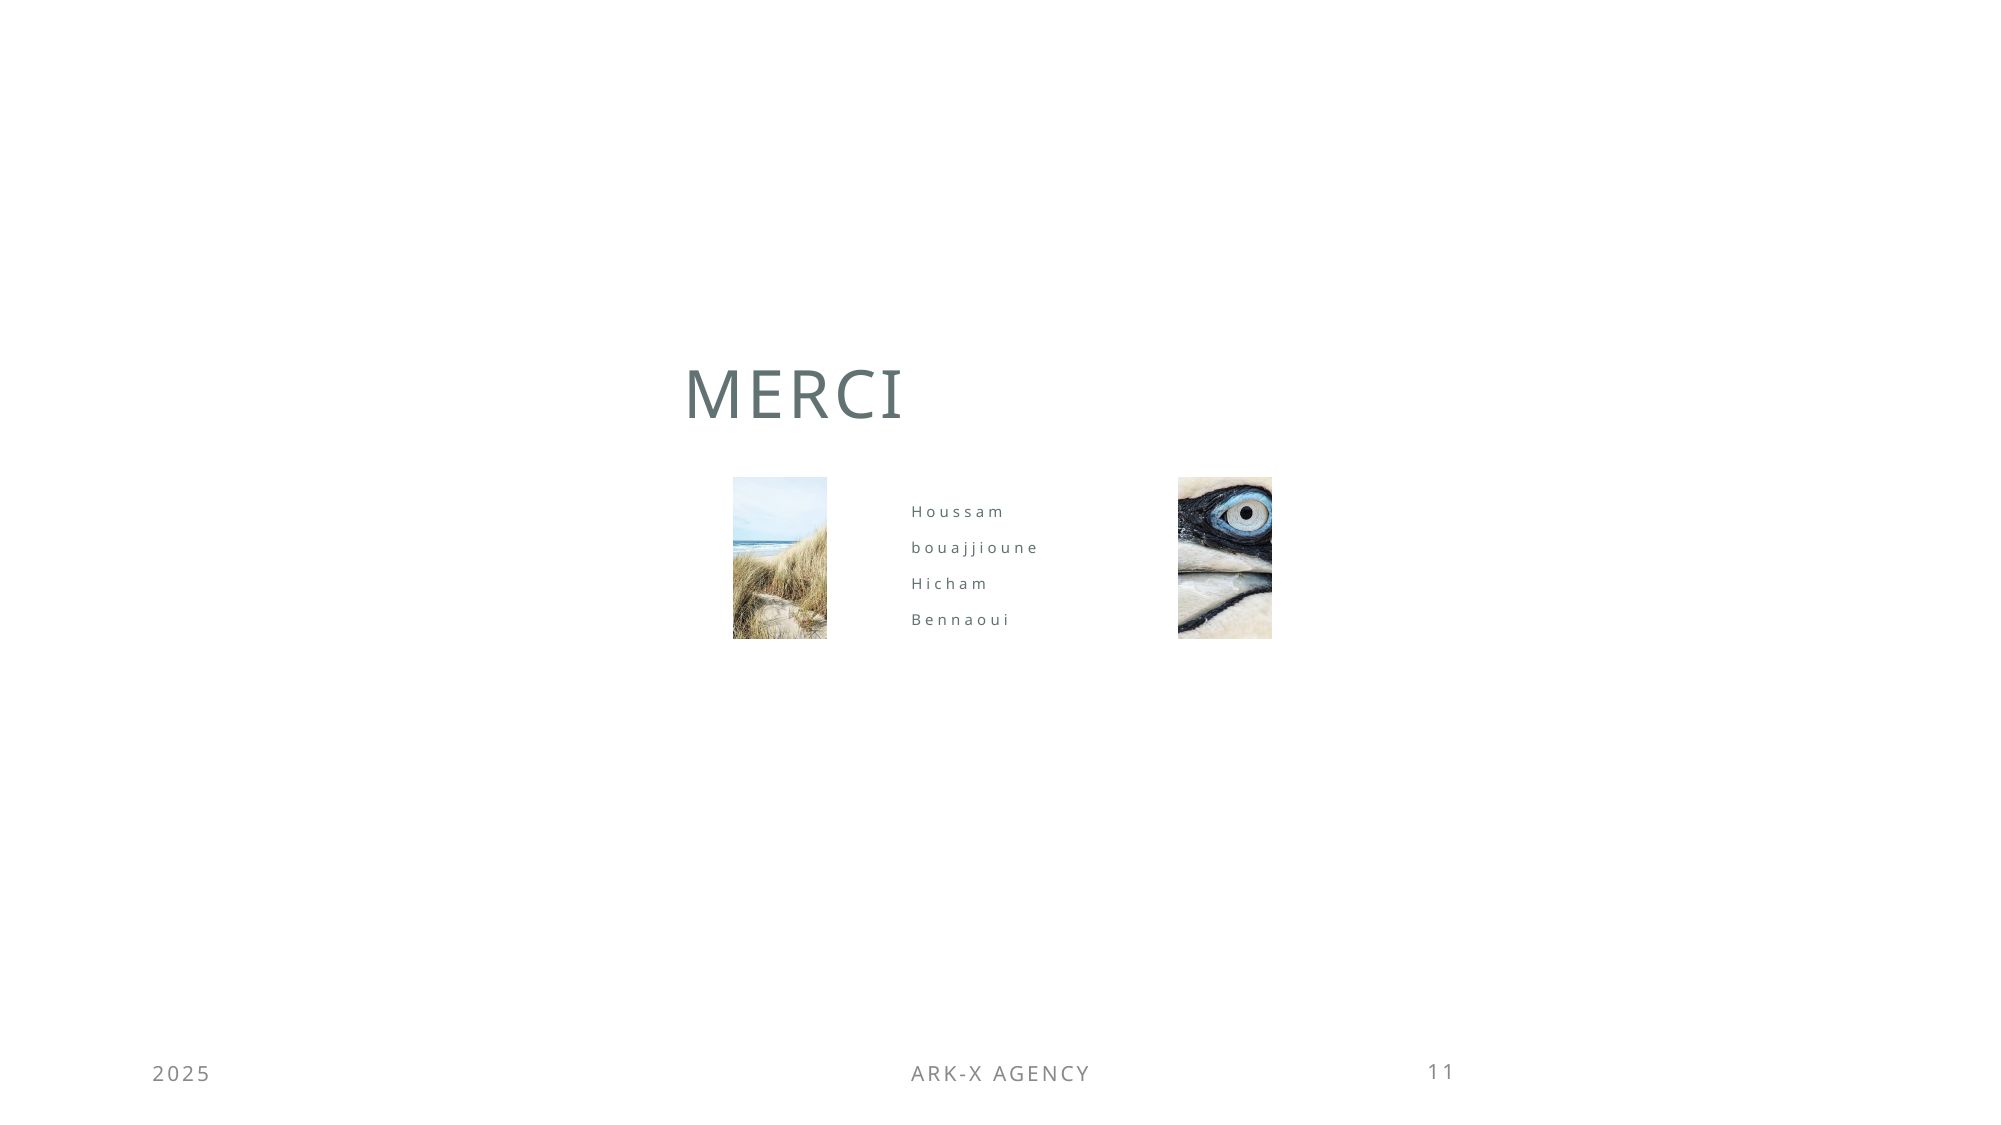

# Merci
Houssam bouajjioune​
Hicham Bennaoui
2025
Ark-x agency